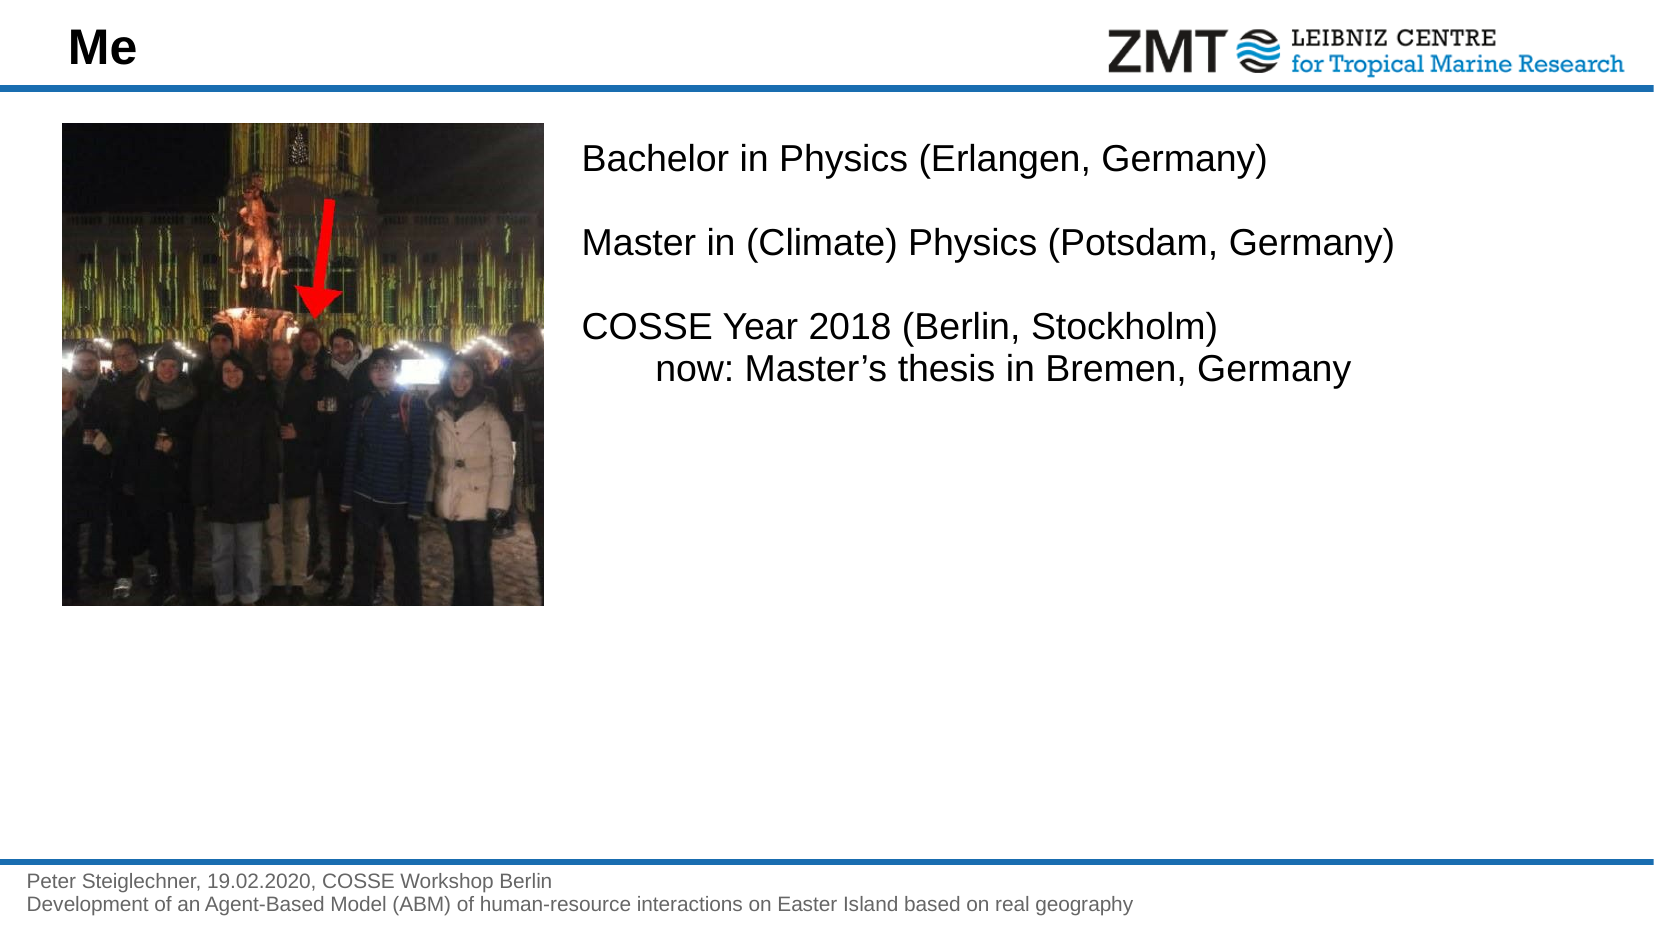

Me
Bachelor in Physics (Erlangen, Germany)
Master in (Climate) Physics (Potsdam, Germany)
COSSE Year 2018 (Berlin, Stockholm)
	now: Master’s thesis in Bremen, Germany